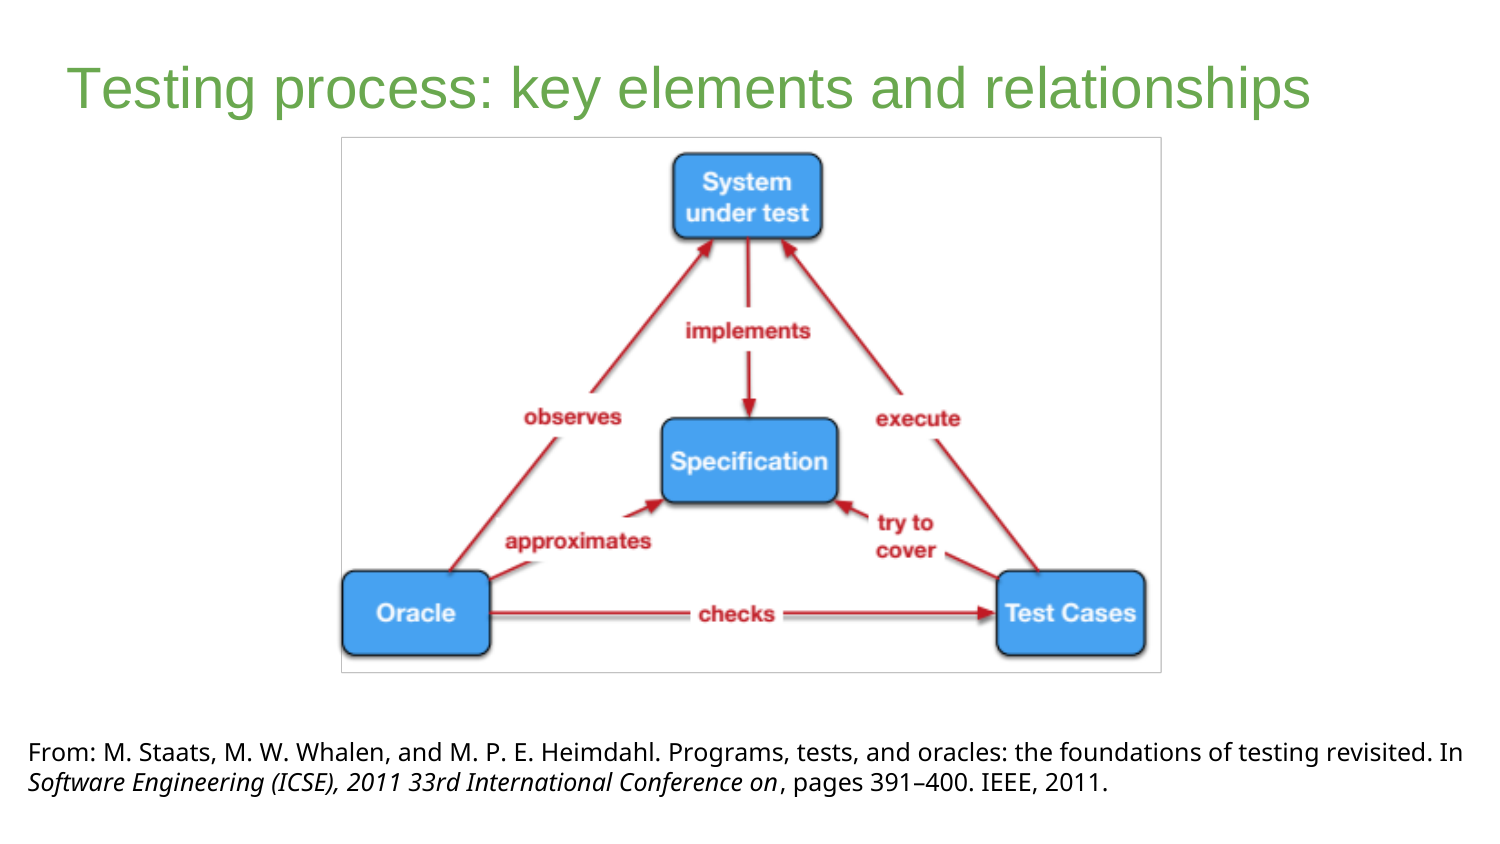

# Testing process: key elements and relationships
From: M. Staats, M. W. Whalen, and M. P. E. Heimdahl. Programs, tests, and oracles: the foundations of testing revisited. In Software Engineering (ICSE), 2011 33rd International Conference on, pages 391–400. IEEE, 2011.